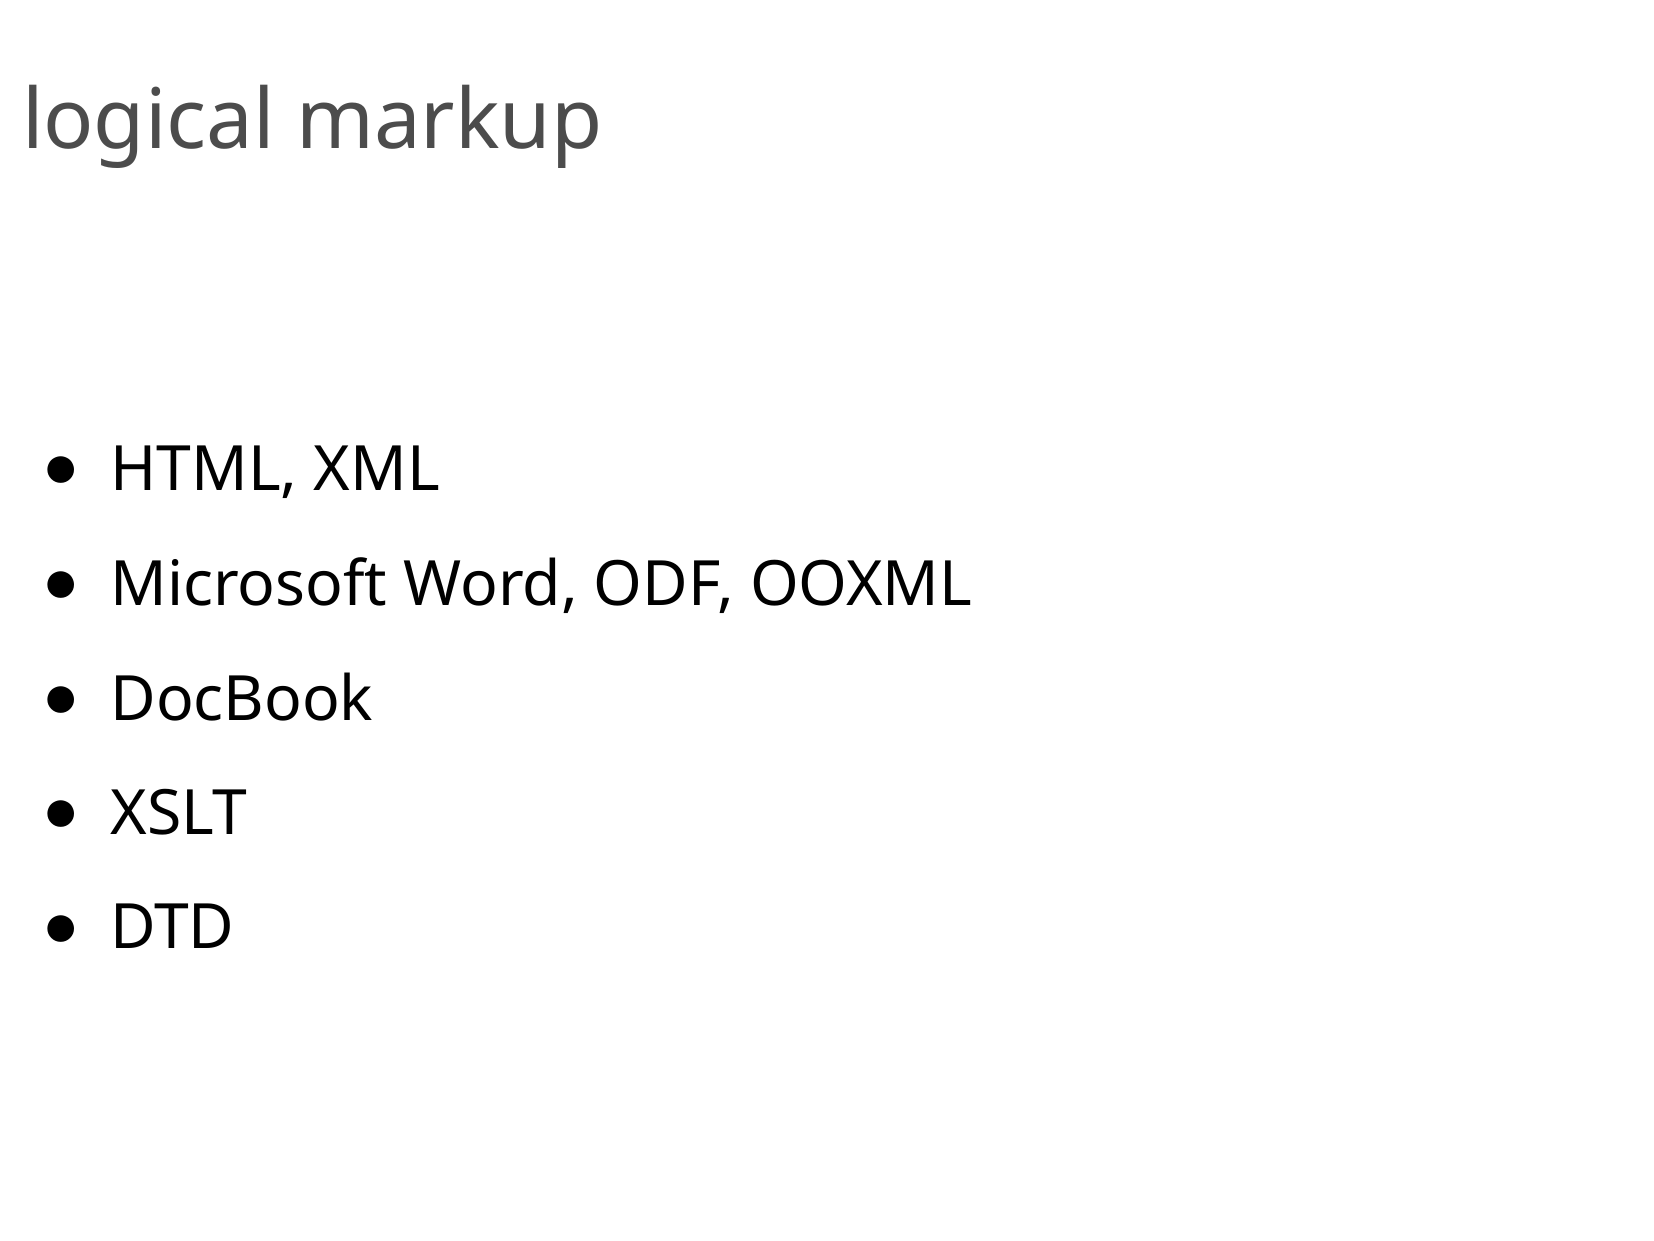

# logical markup
HTML, XML
Microsoft Word, ODF, OOXML
DocBook
XSLT
DTD